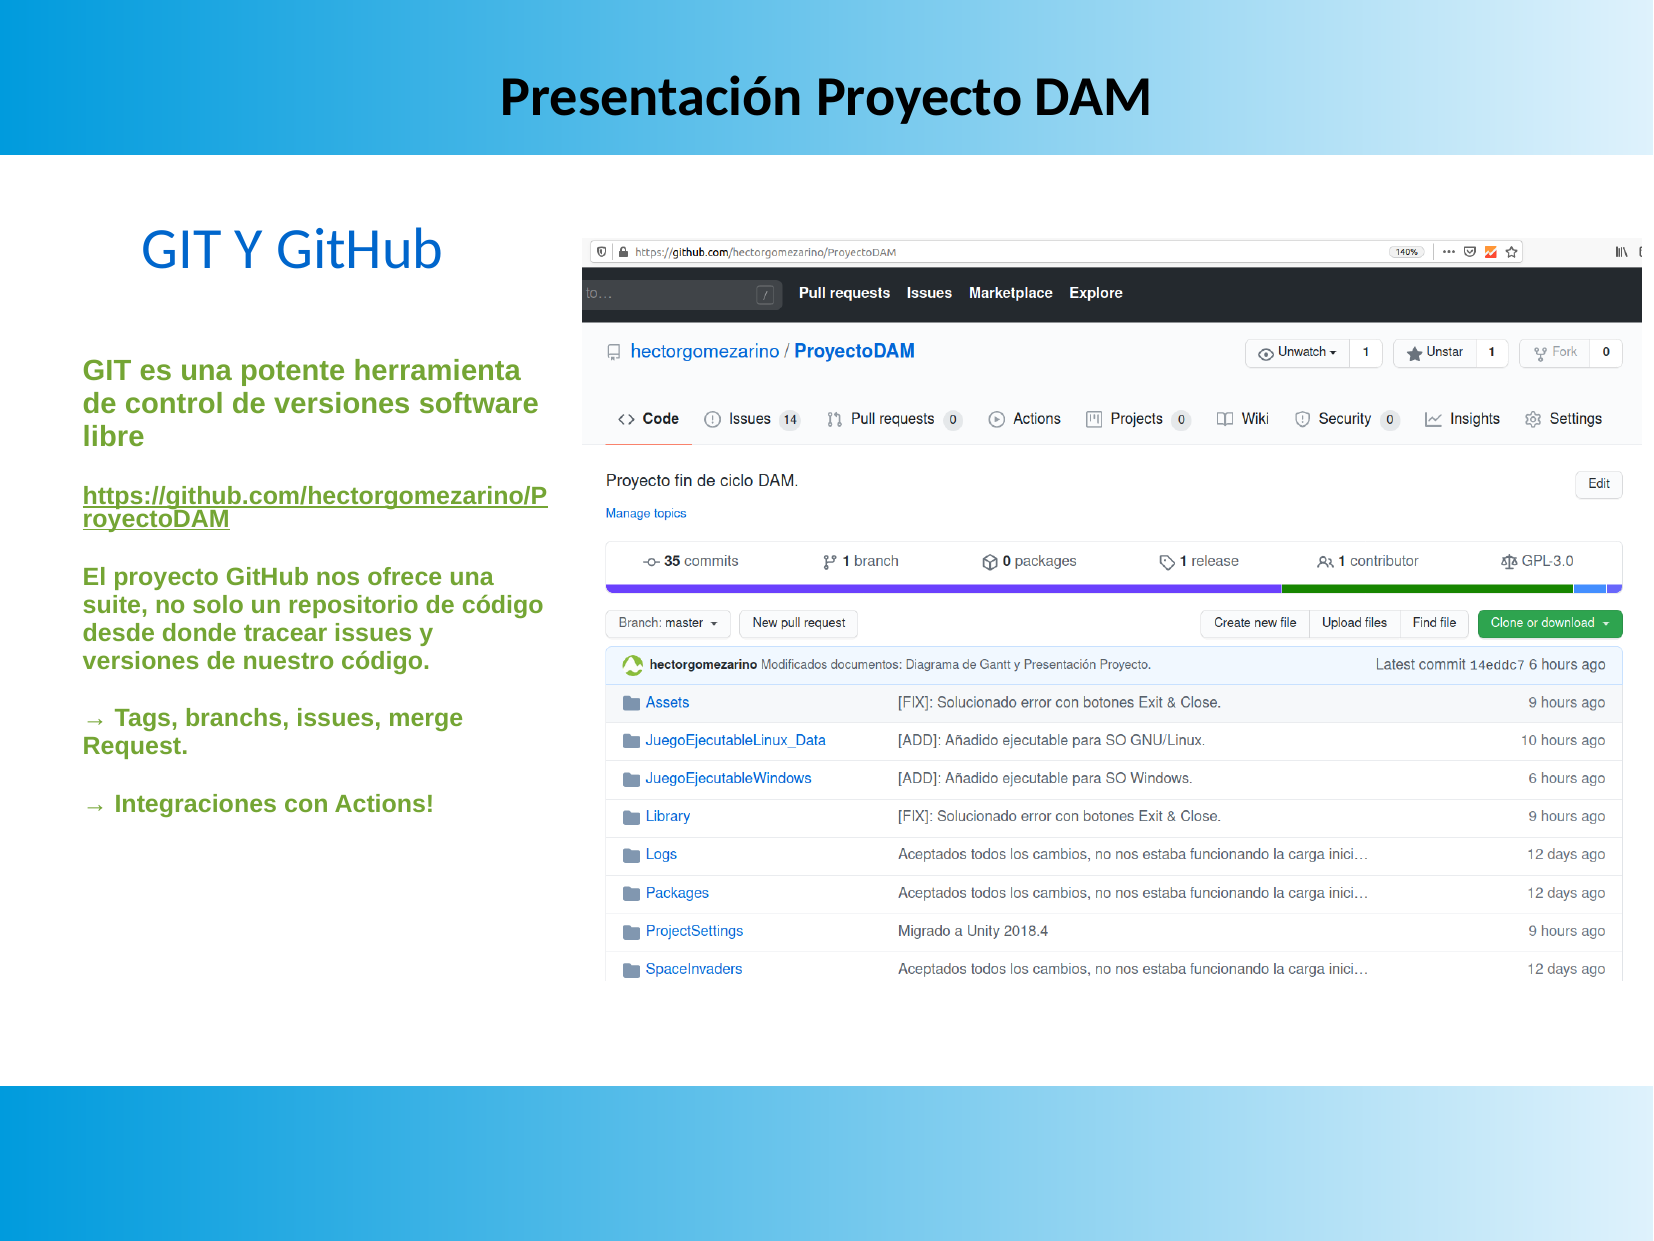

# Presentación Proyecto DAM
GIT Y GitHub
GIT es una potente herramienta de control de versiones software libre
https://github.com/hectorgomezarino/ProyectoDAM
El proyecto GitHub nos ofrece una suite, no solo un repositorio de código desde donde tracear issues y versiones de nuestro código.
→ Tags, branchs, issues, merge Request.
→ Integraciones con Actions!